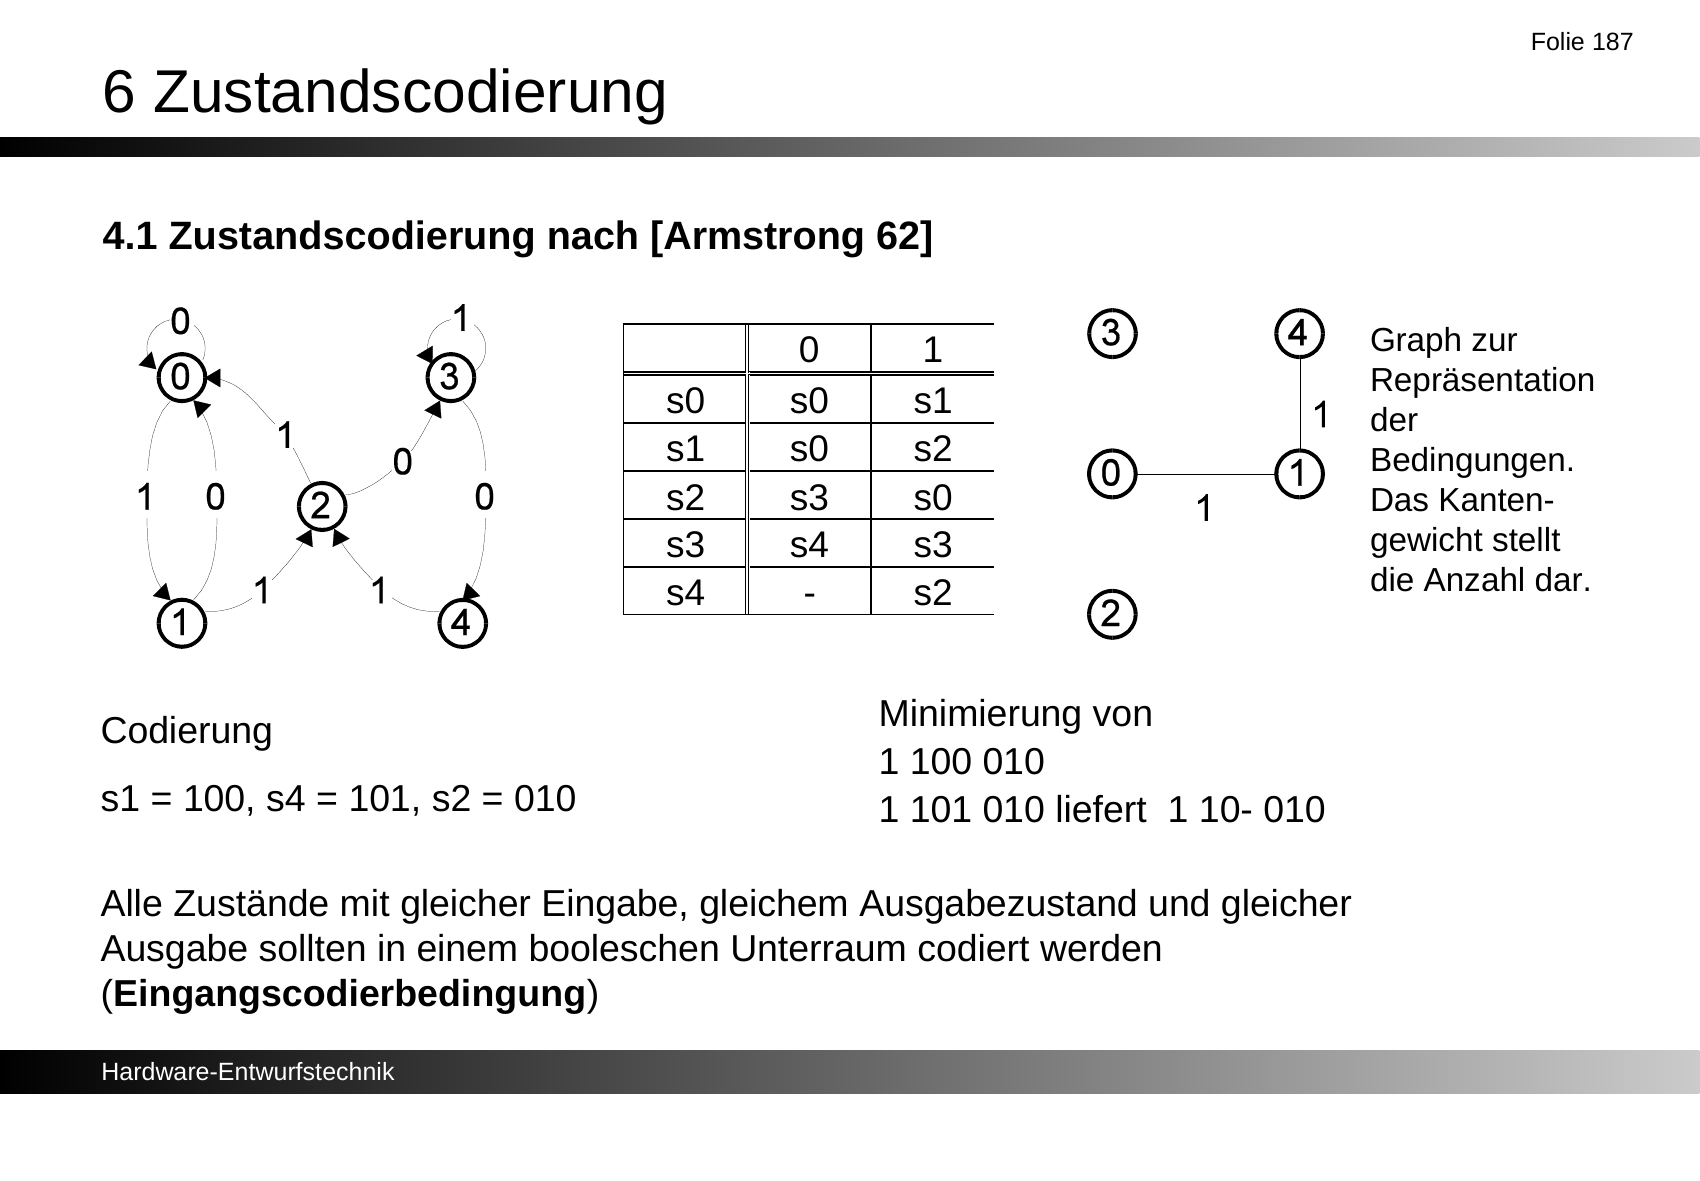

# 6 Zustandscodierung
4.1 Zustandscodierung nach [Armstrong 62]
Graph zur Repräsentation der Bedingungen. Das Kanten-gewicht stellt die Anzahl dar.
Minimierung von
1 100 010
1 101 010 liefert 1 10- 010
Codierung
s1 = 100, s4 = 101, s2 = 010
Alle Zustände mit gleicher Eingabe, gleichem Ausgabezustand und gleicher Ausgabe sollten in einem booleschen Unterraum codiert werden (Eingangscodierbedingung)